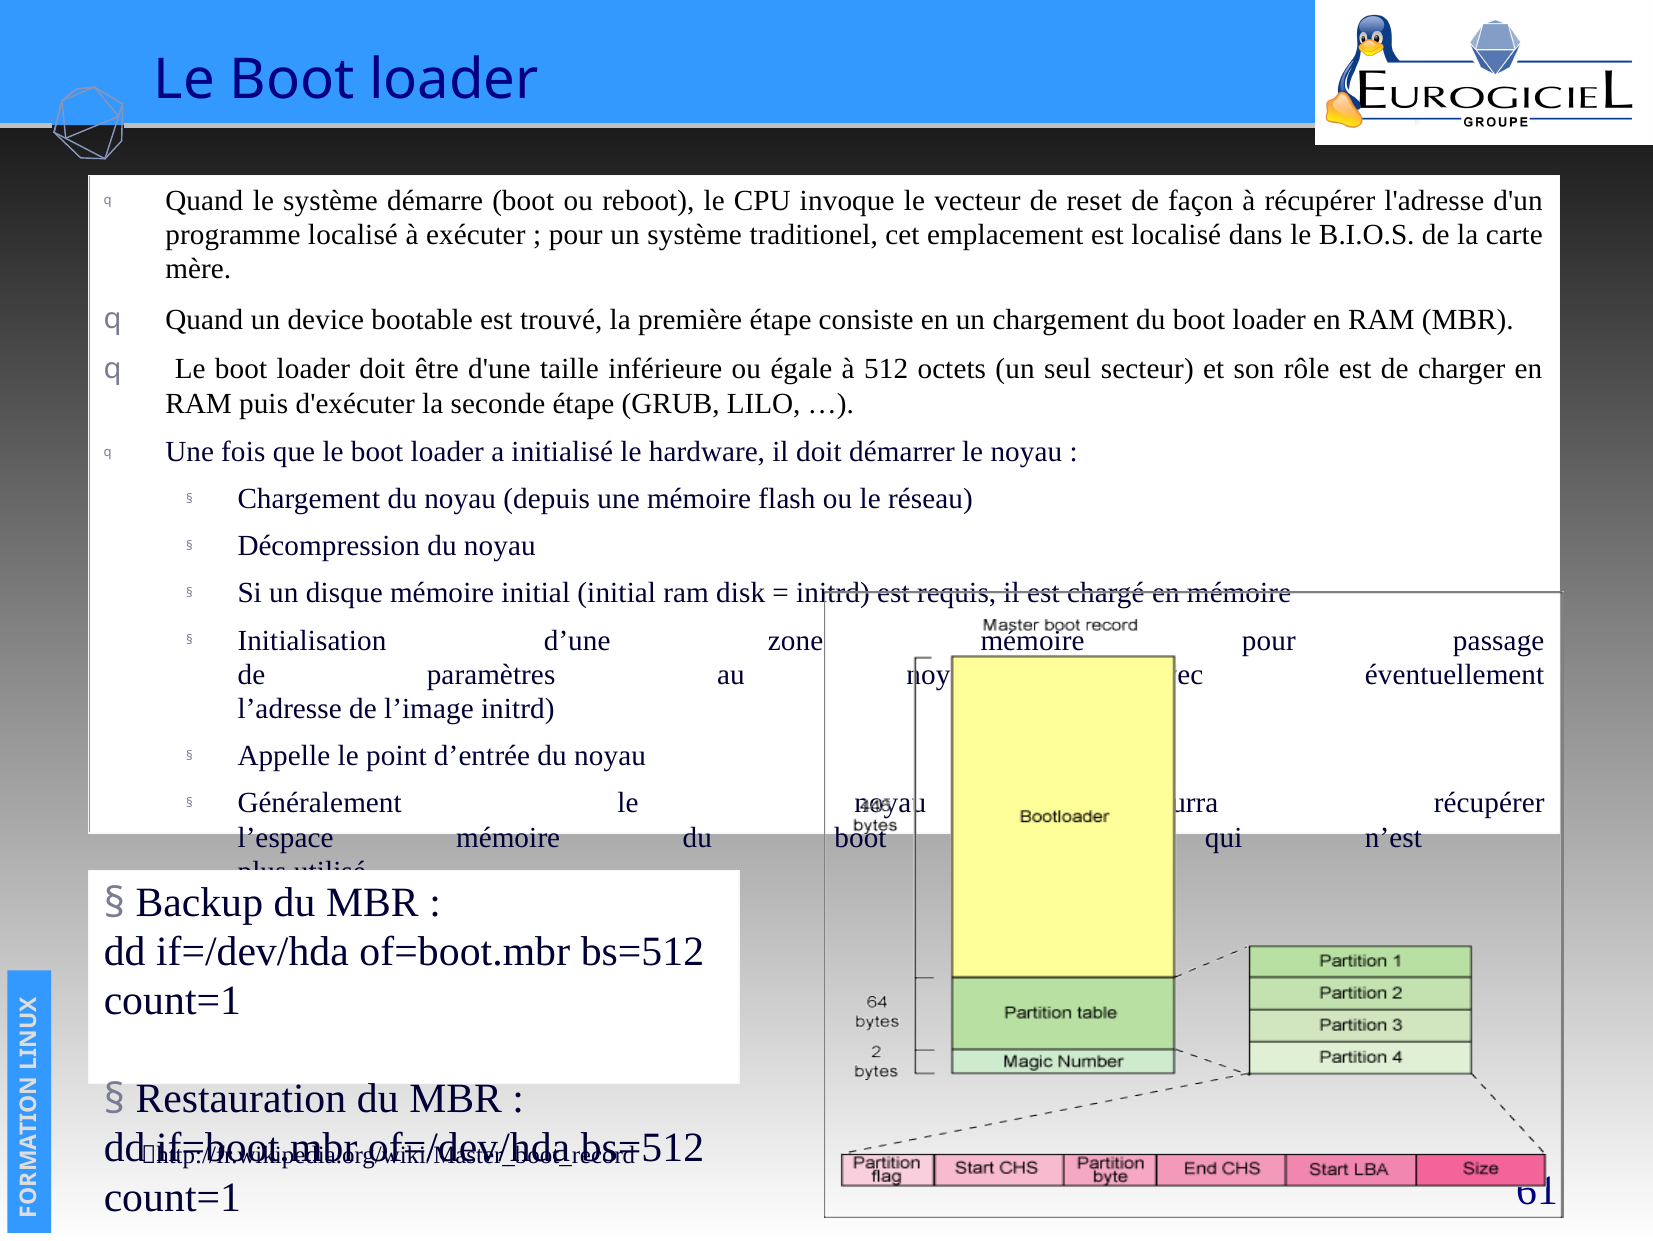

# Le Boot loader
Quand le système démarre (boot ou reboot), le CPU invoque le vecteur de reset de façon à récupérer l'adresse d'un programme localisé à exécuter ; pour un système traditionel, cet emplacement est localisé dans le B.I.O.S. de la carte mère.
Quand un device bootable est trouvé, la première étape consiste en un chargement du boot loader en RAM (MBR).
 Le boot loader doit être d'une taille inférieure ou égale à 512 octets (un seul secteur) et son rôle est de charger en RAM puis d'exécuter la seconde étape (GRUB, LILO, …).
Une fois que le boot loader a initialisé le hardware, il doit démarrer le noyau :
Chargement du noyau (depuis une mémoire flash ou le réseau)
Décompression du noyau
Si un disque mémoire initial (initial ram disk = initrd) est requis, il est chargé en mémoire
Initialisation d’une zone mémoire pour passage
de paramètres au noyau (avec éventuellement
l’adresse de l’image initrd)
Appelle le point d’entrée du noyau
Généralement le noyau pourra récupérer
l’espace mémoire du boot loader qui n’est
plus utilisé.
 Backup du MBR :
dd if=/dev/hda of=boot.mbr bs=512 count=1
 Restauration du MBR :
dd if=boot.mbr of=/dev/hda bs=512 count=1
http://fr.wikipedia.org/wiki/Master_boot_record